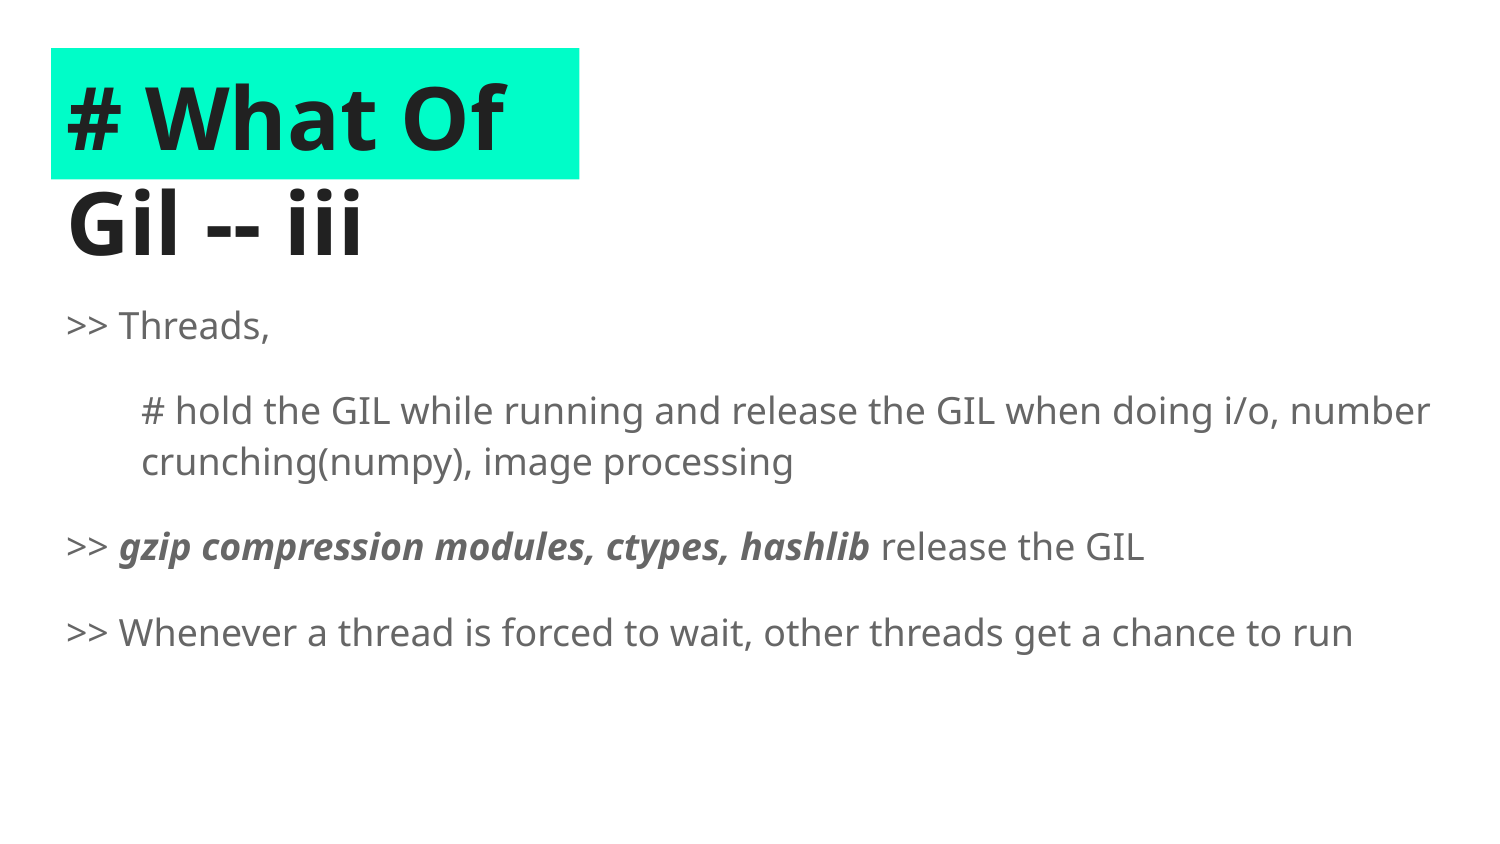

# What Of Gil -- iii
# >> Threads,
# hold the GIL while running and release the GIL when doing i/o, number crunching(numpy), image processing
>> gzip compression modules, ctypes, hashlib release the GIL
>> Whenever a thread is forced to wait, other threads get a chance to run